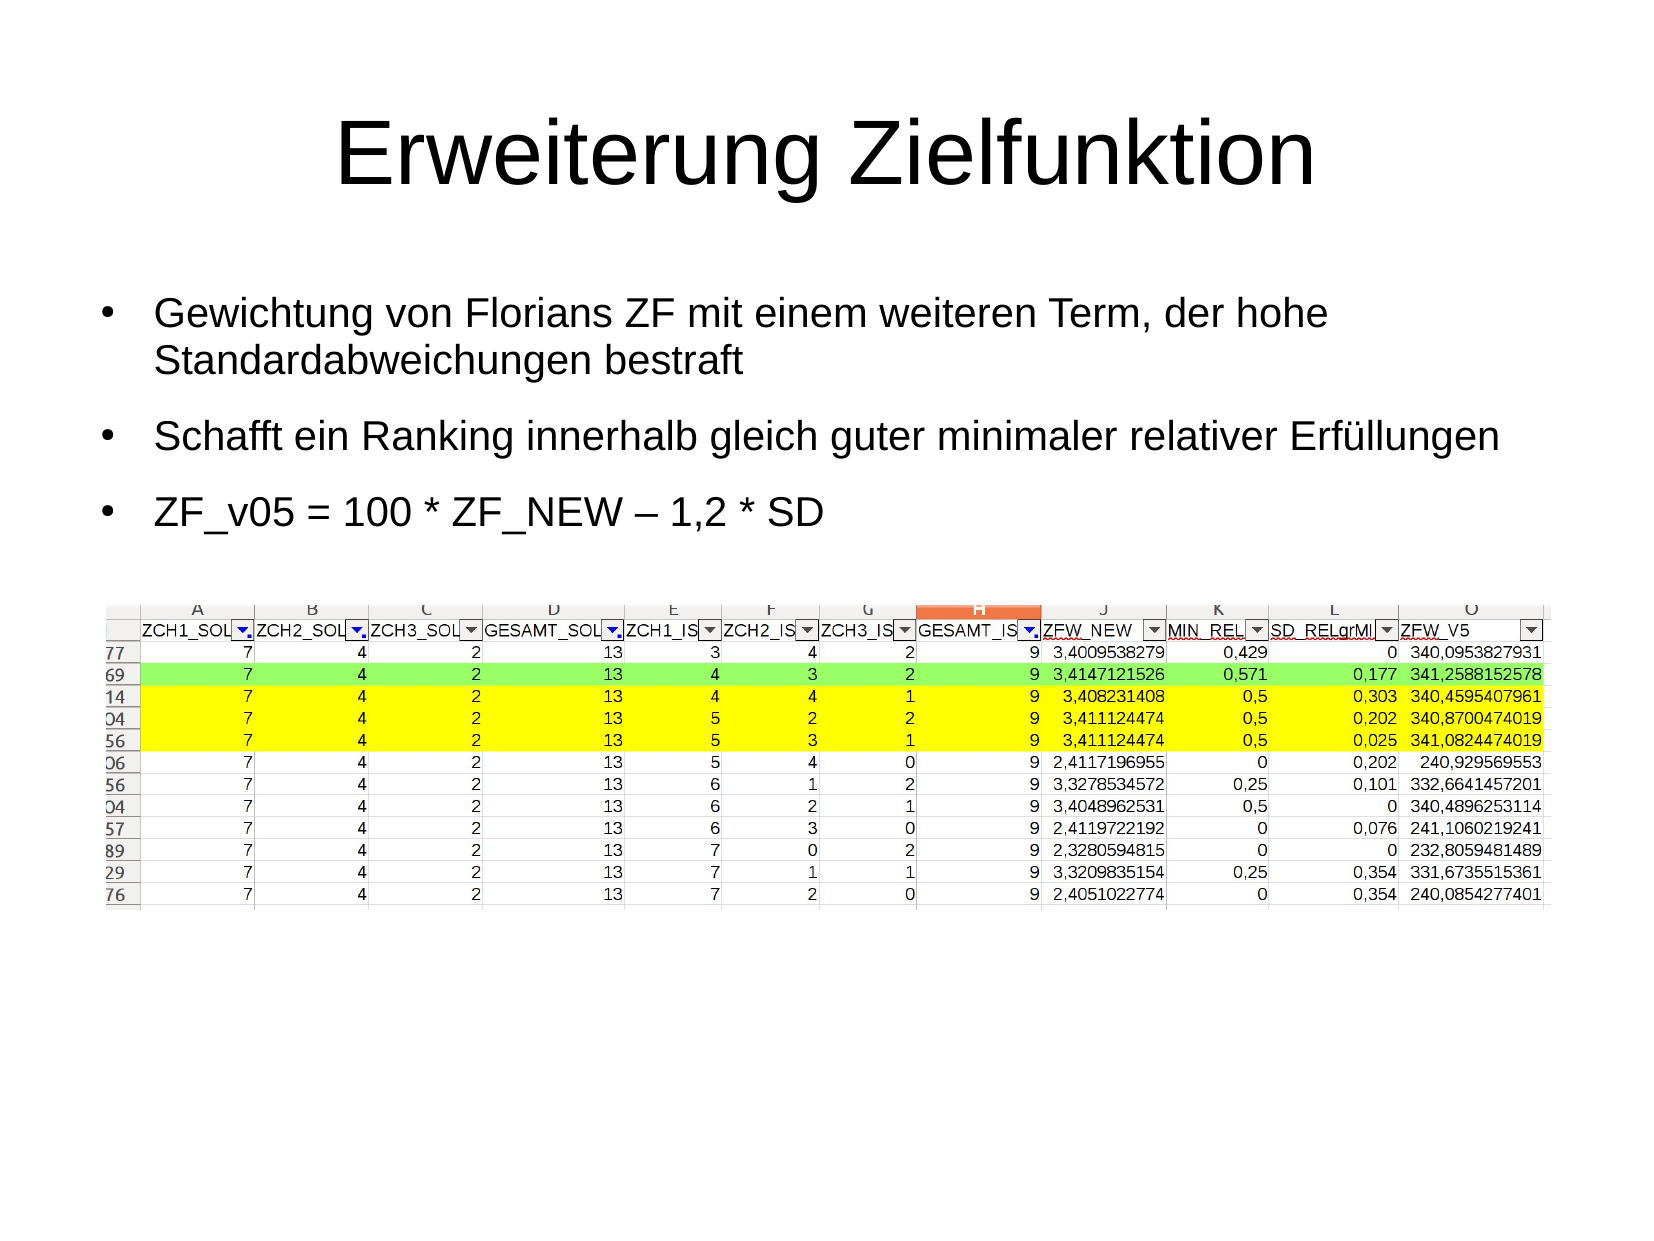

# Erweiterung Zielfunktion
Gewichtung von Florians ZF mit einem weiteren Term, der hohe Standardabweichungen bestraft
Schafft ein Ranking innerhalb gleich guter minimaler relativer Erfüllungen
ZF_v05 = 100 * ZF_NEW – 1,2 * SD